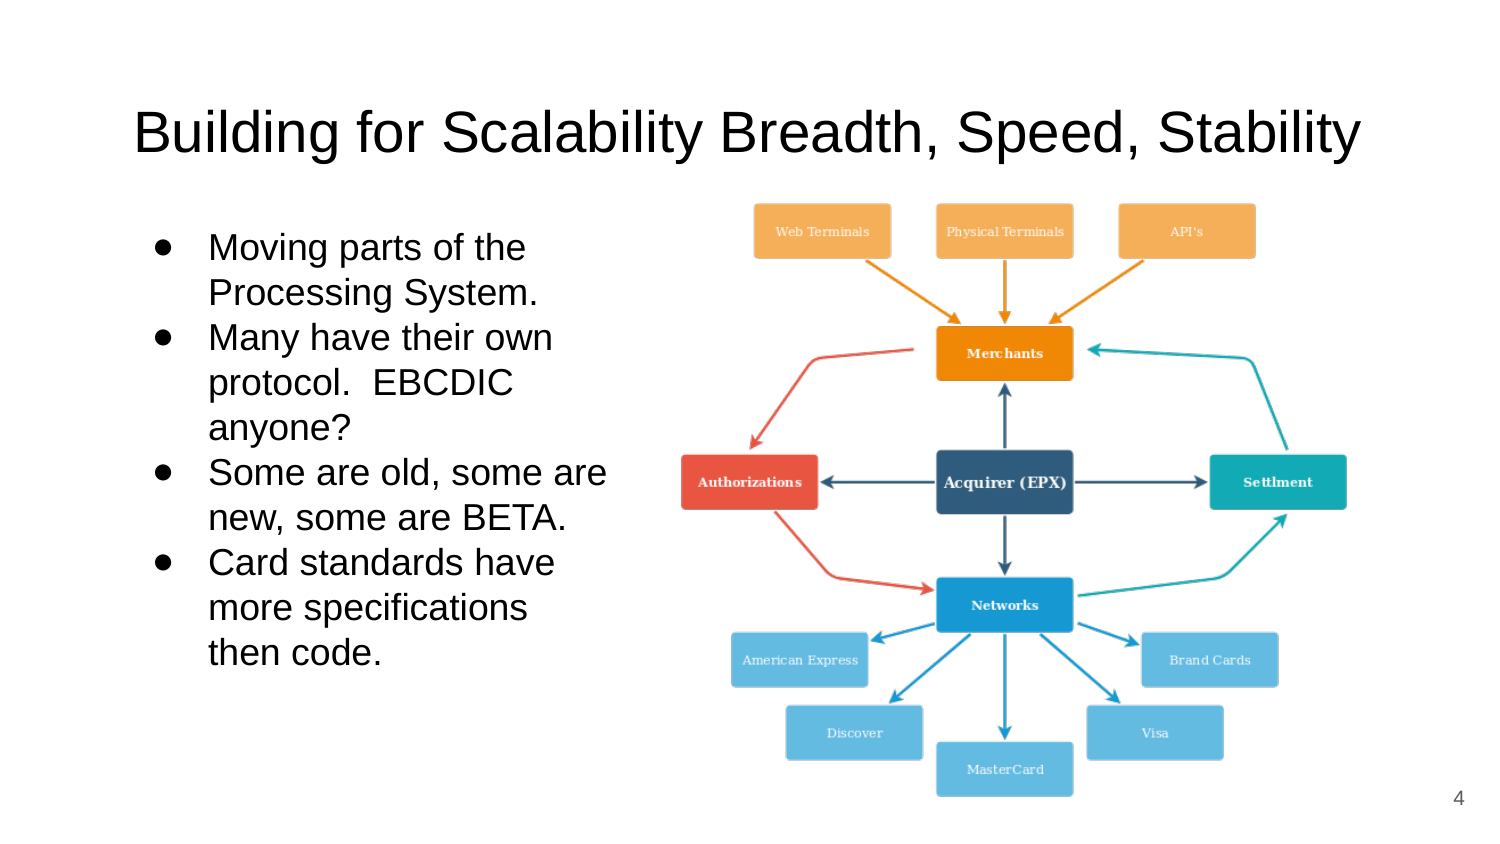

# Building for Scalability Breadth, Speed, Stability
Moving parts of the Processing System.
Many have their own protocol. EBCDIC anyone?
Some are old, some are new, some are BETA.
Card standards have more specifications then code.